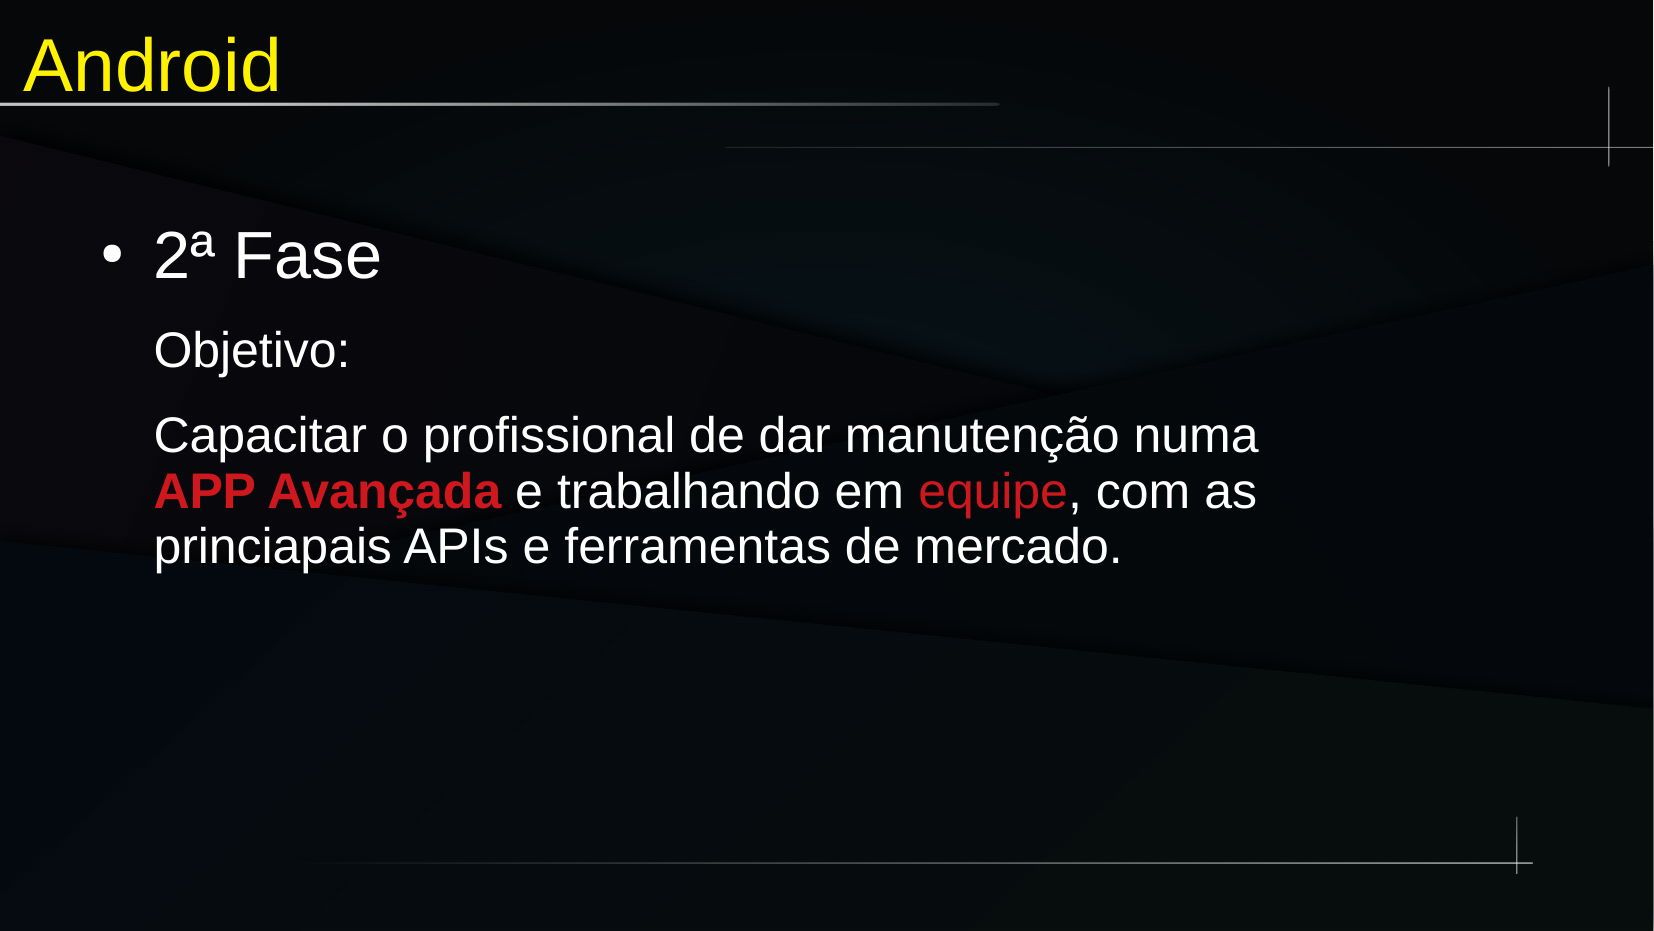

# Android
2ª Fase
Objetivo:
Capacitar o profissional de dar manutenção numa APP Avançada e trabalhando em equipe, com as princiapais APIs e ferramentas de mercado.